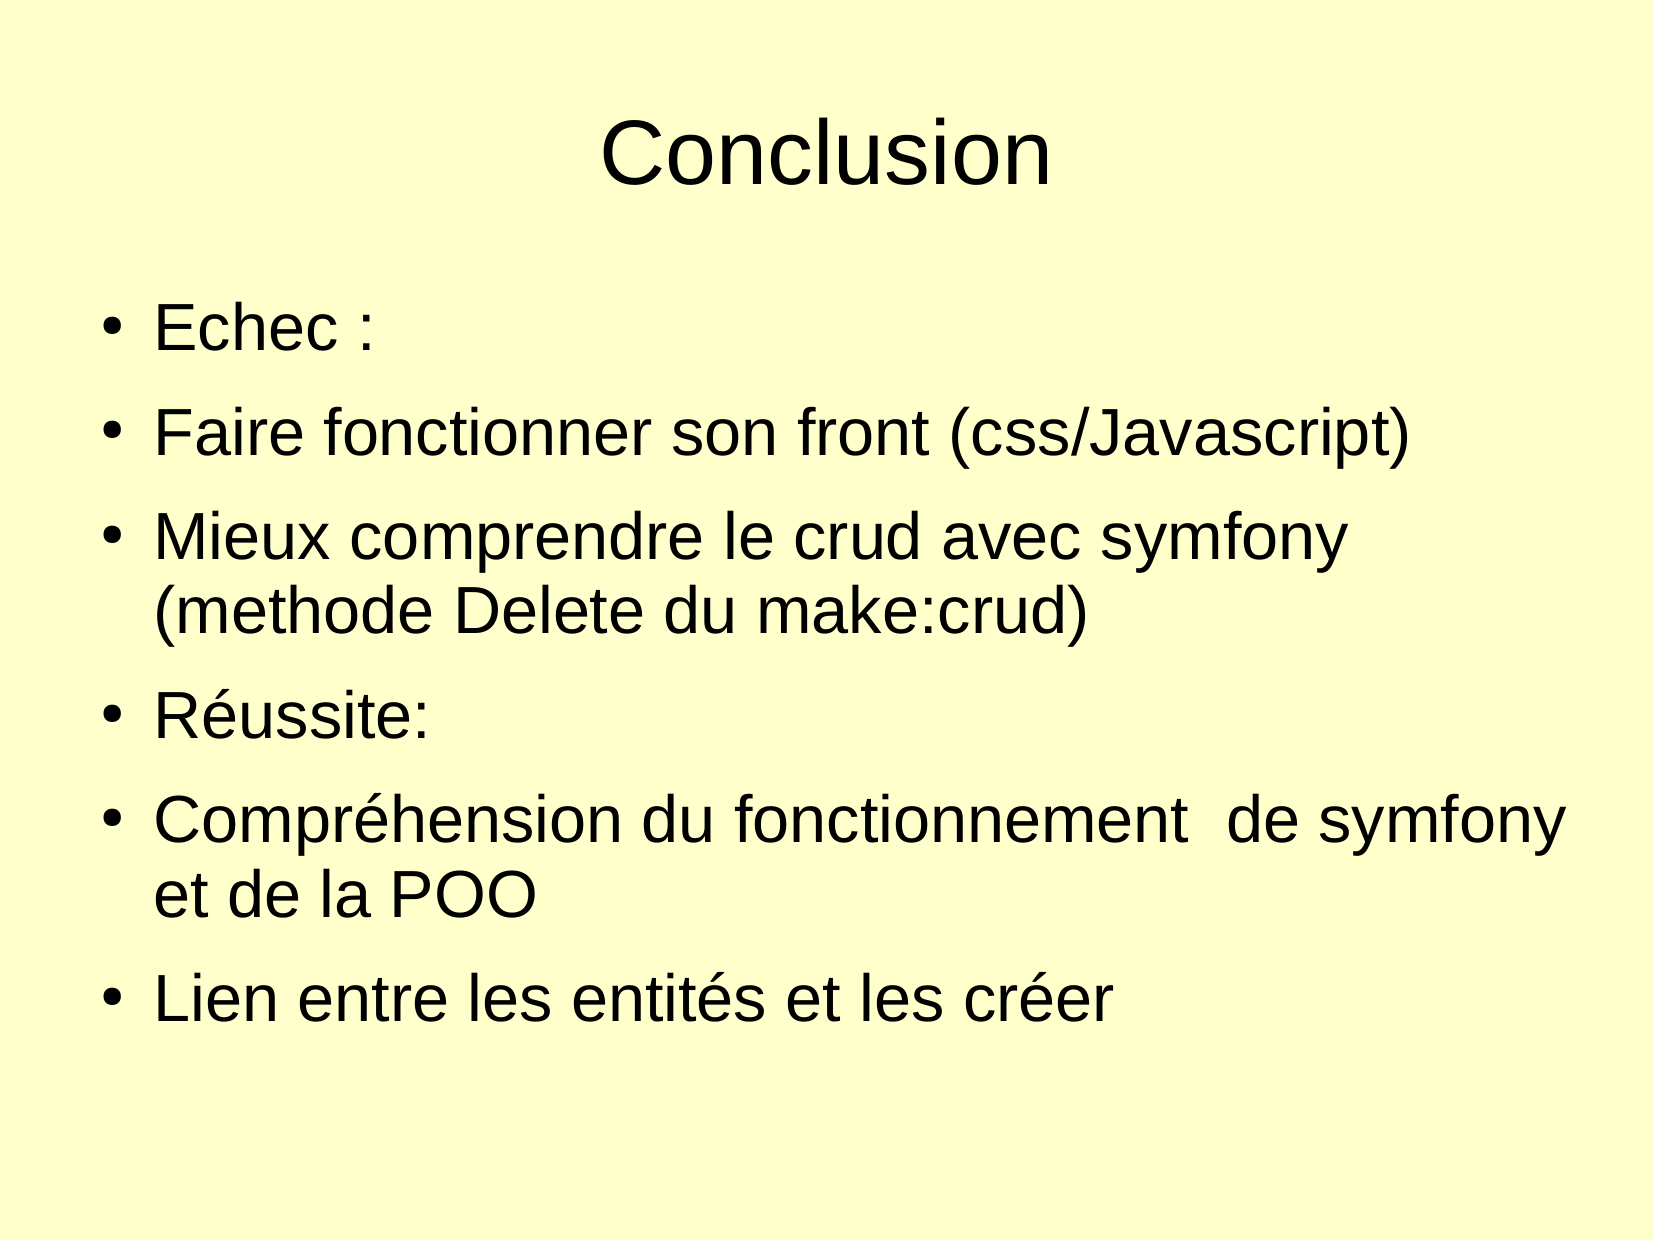

# Conclusion
Echec :
Faire fonctionner son front (css/Javascript)
Mieux comprendre le crud avec symfony (methode Delete du make:crud)
Réussite:
Compréhension du fonctionnement de symfony et de la POO
Lien entre les entités et les créer